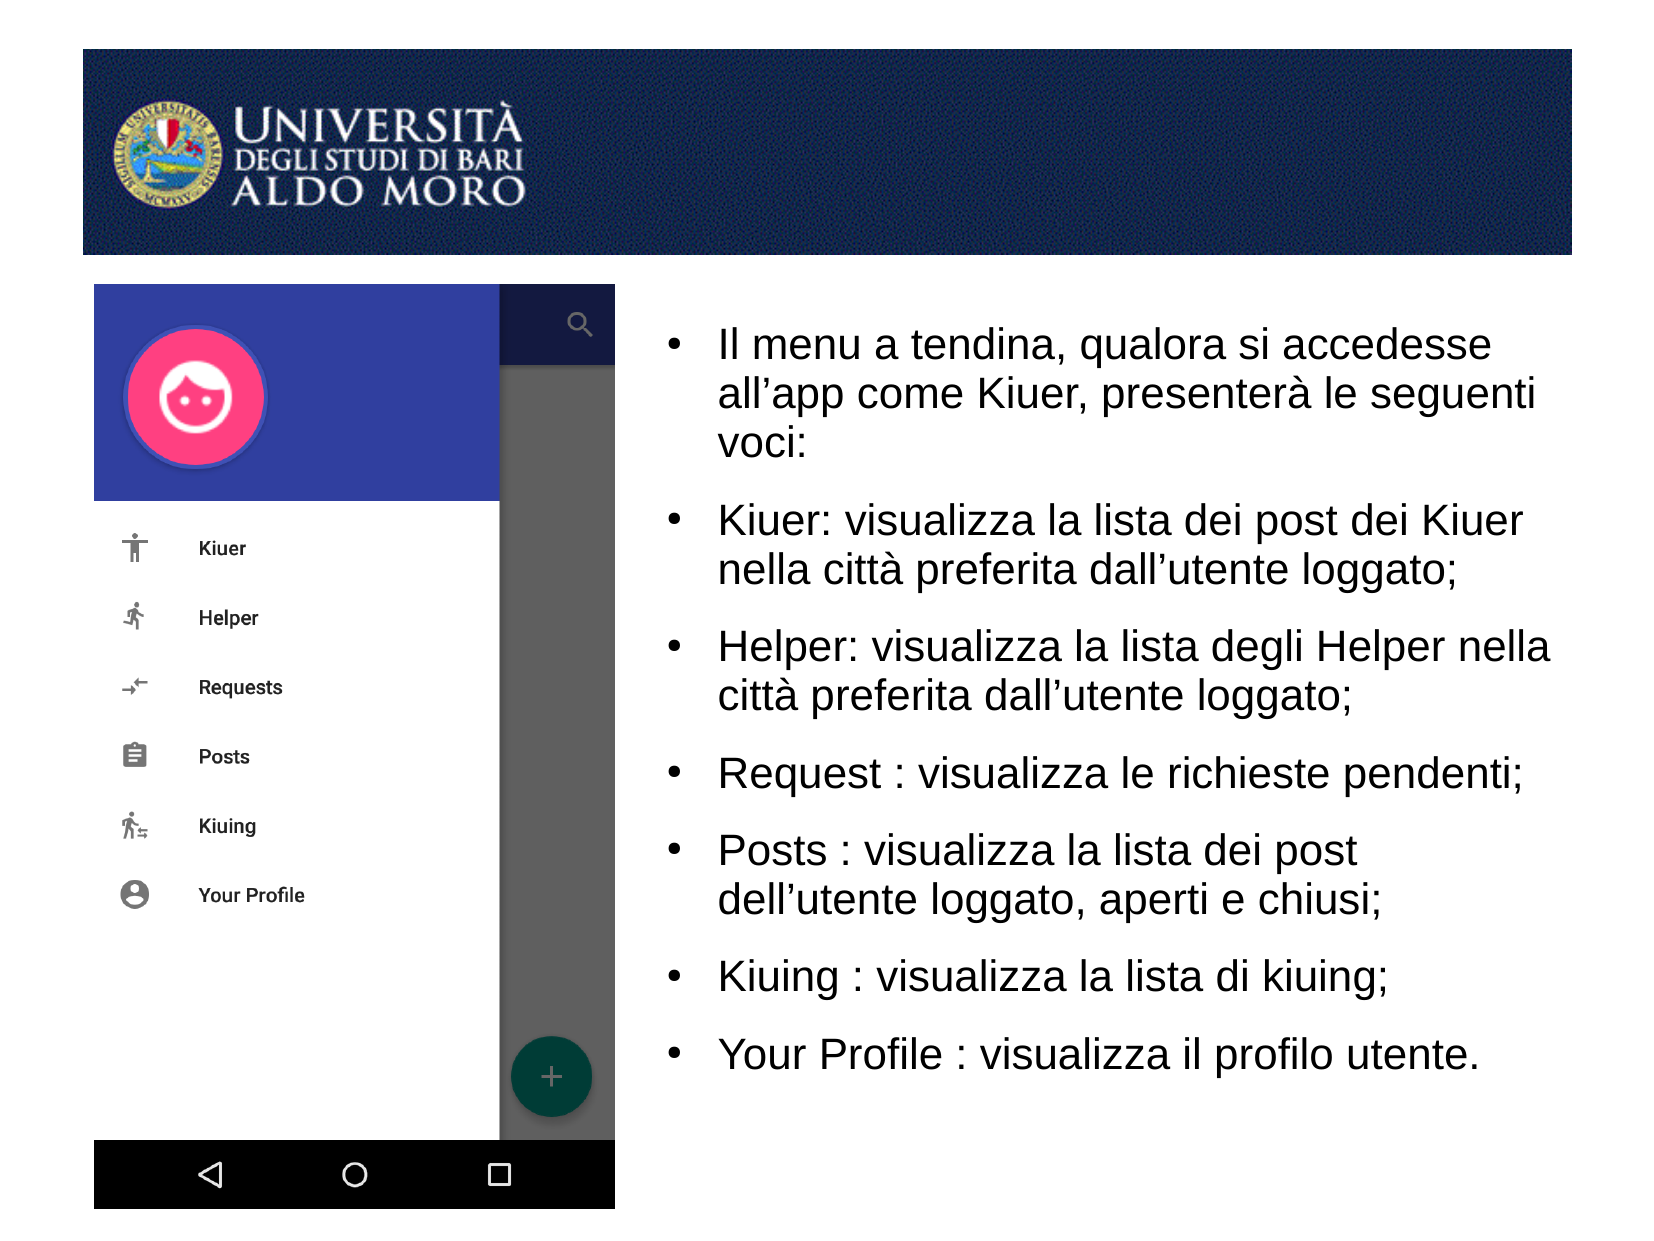

#
Il menu a tendina, qualora si accedesse all’app come Kiuer, presenterà le seguenti voci:
Kiuer: visualizza la lista dei post dei Kiuer nella città preferita dall’utente loggato;
Helper: visualizza la lista degli Helper nella città preferita dall’utente loggato;
Request : visualizza le richieste pendenti;
Posts : visualizza la lista dei post dell’utente loggato, aperti e chiusi;
Kiuing : visualizza la lista di kiuing;
Your Profile : visualizza il profilo utente.